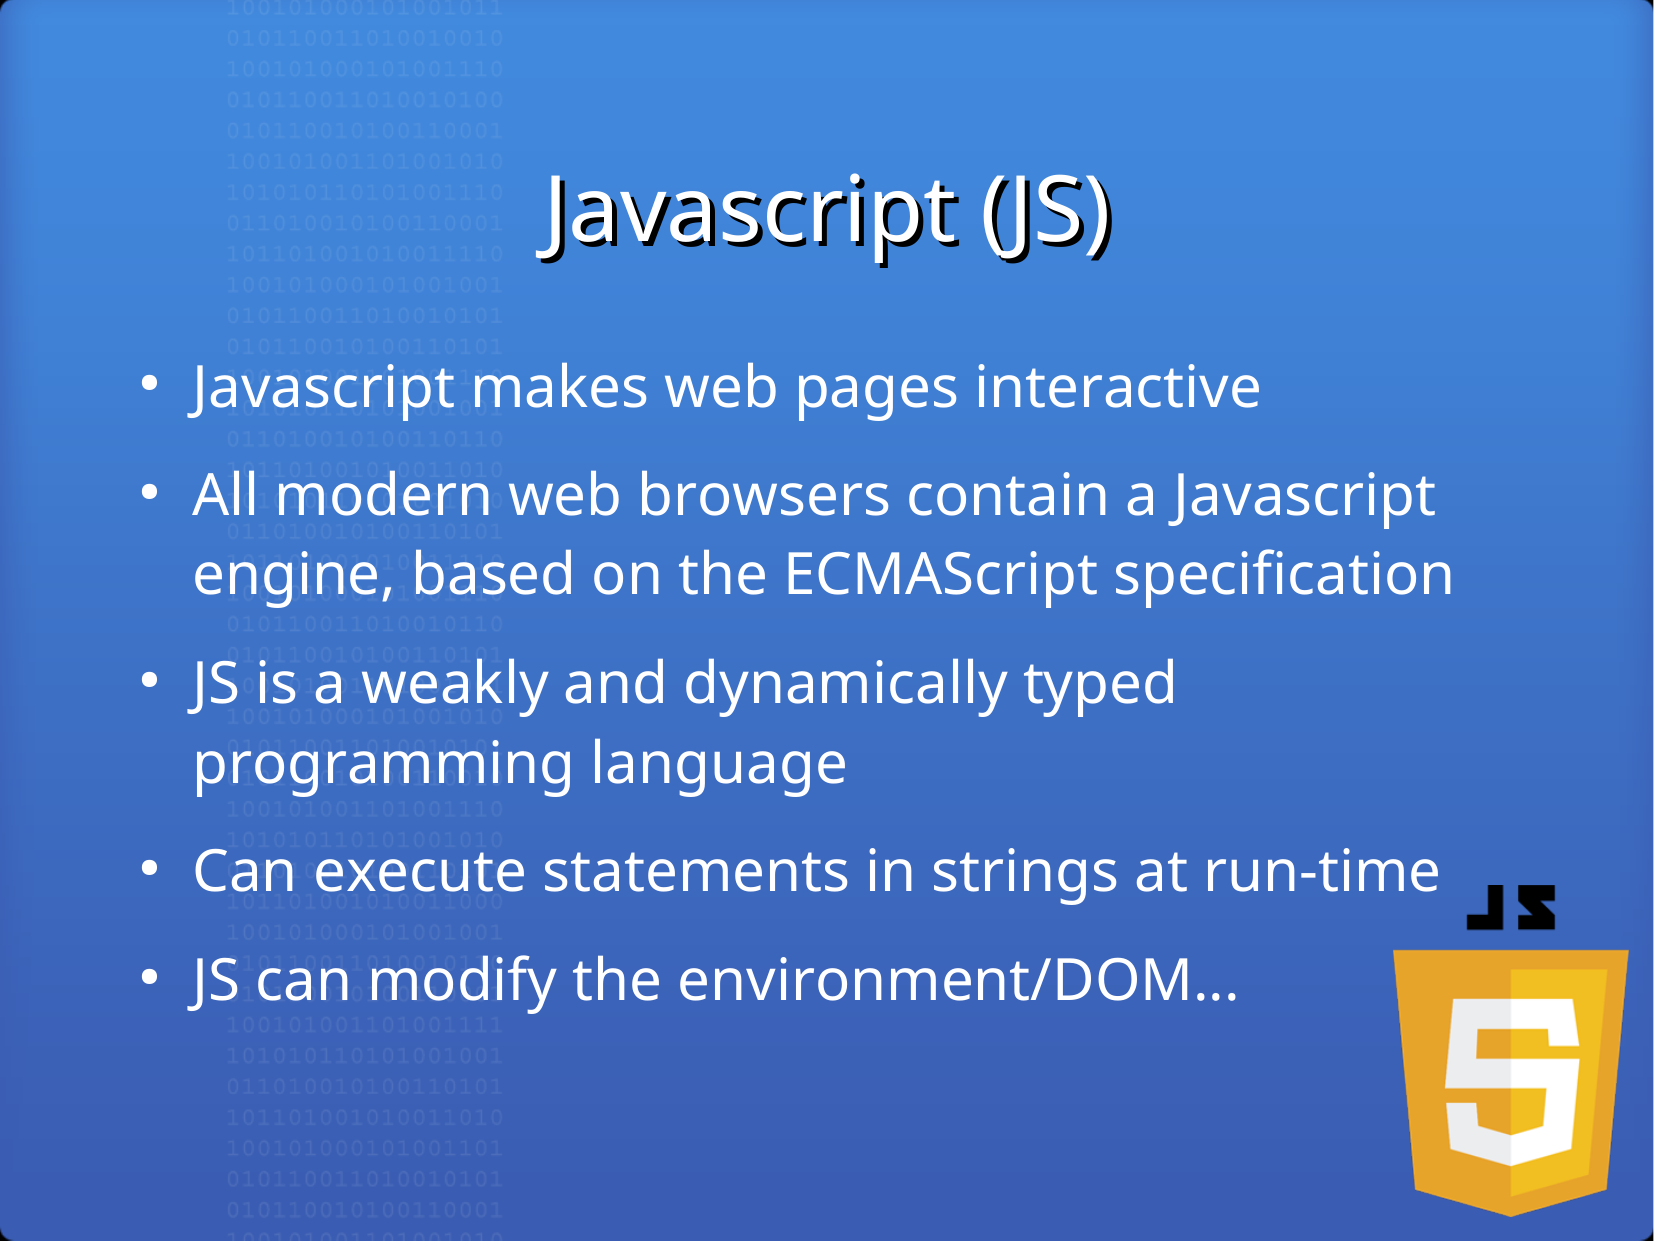

# Javascript (JS)
Javascript makes web pages interactive
All modern web browsers contain a Javascript engine, based on the ECMAScript specification
JS is a weakly and dynamically typed programming language
Can execute statements in strings at run-time
JS can modify the environment/DOM...